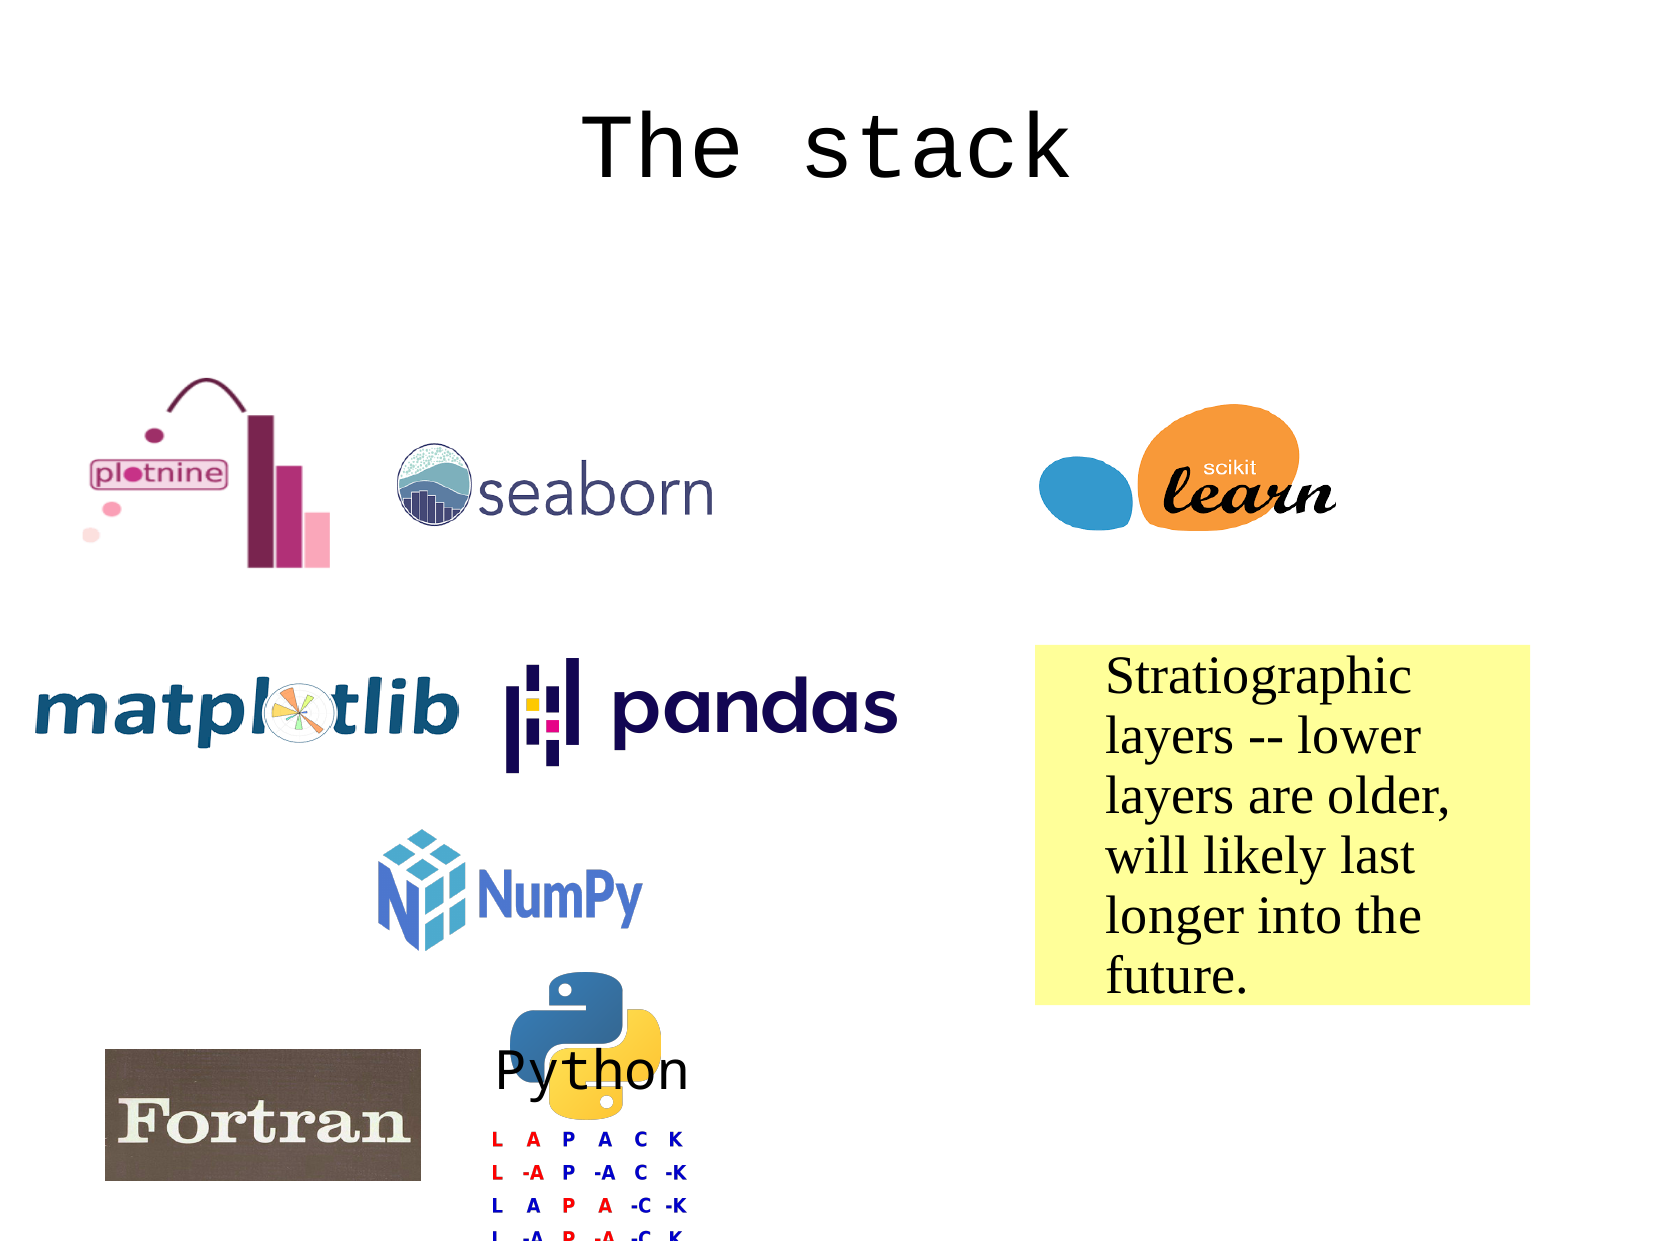

# The stack
Stratiographic layers -- lower layers are older, will likely last longer into the future.
Python